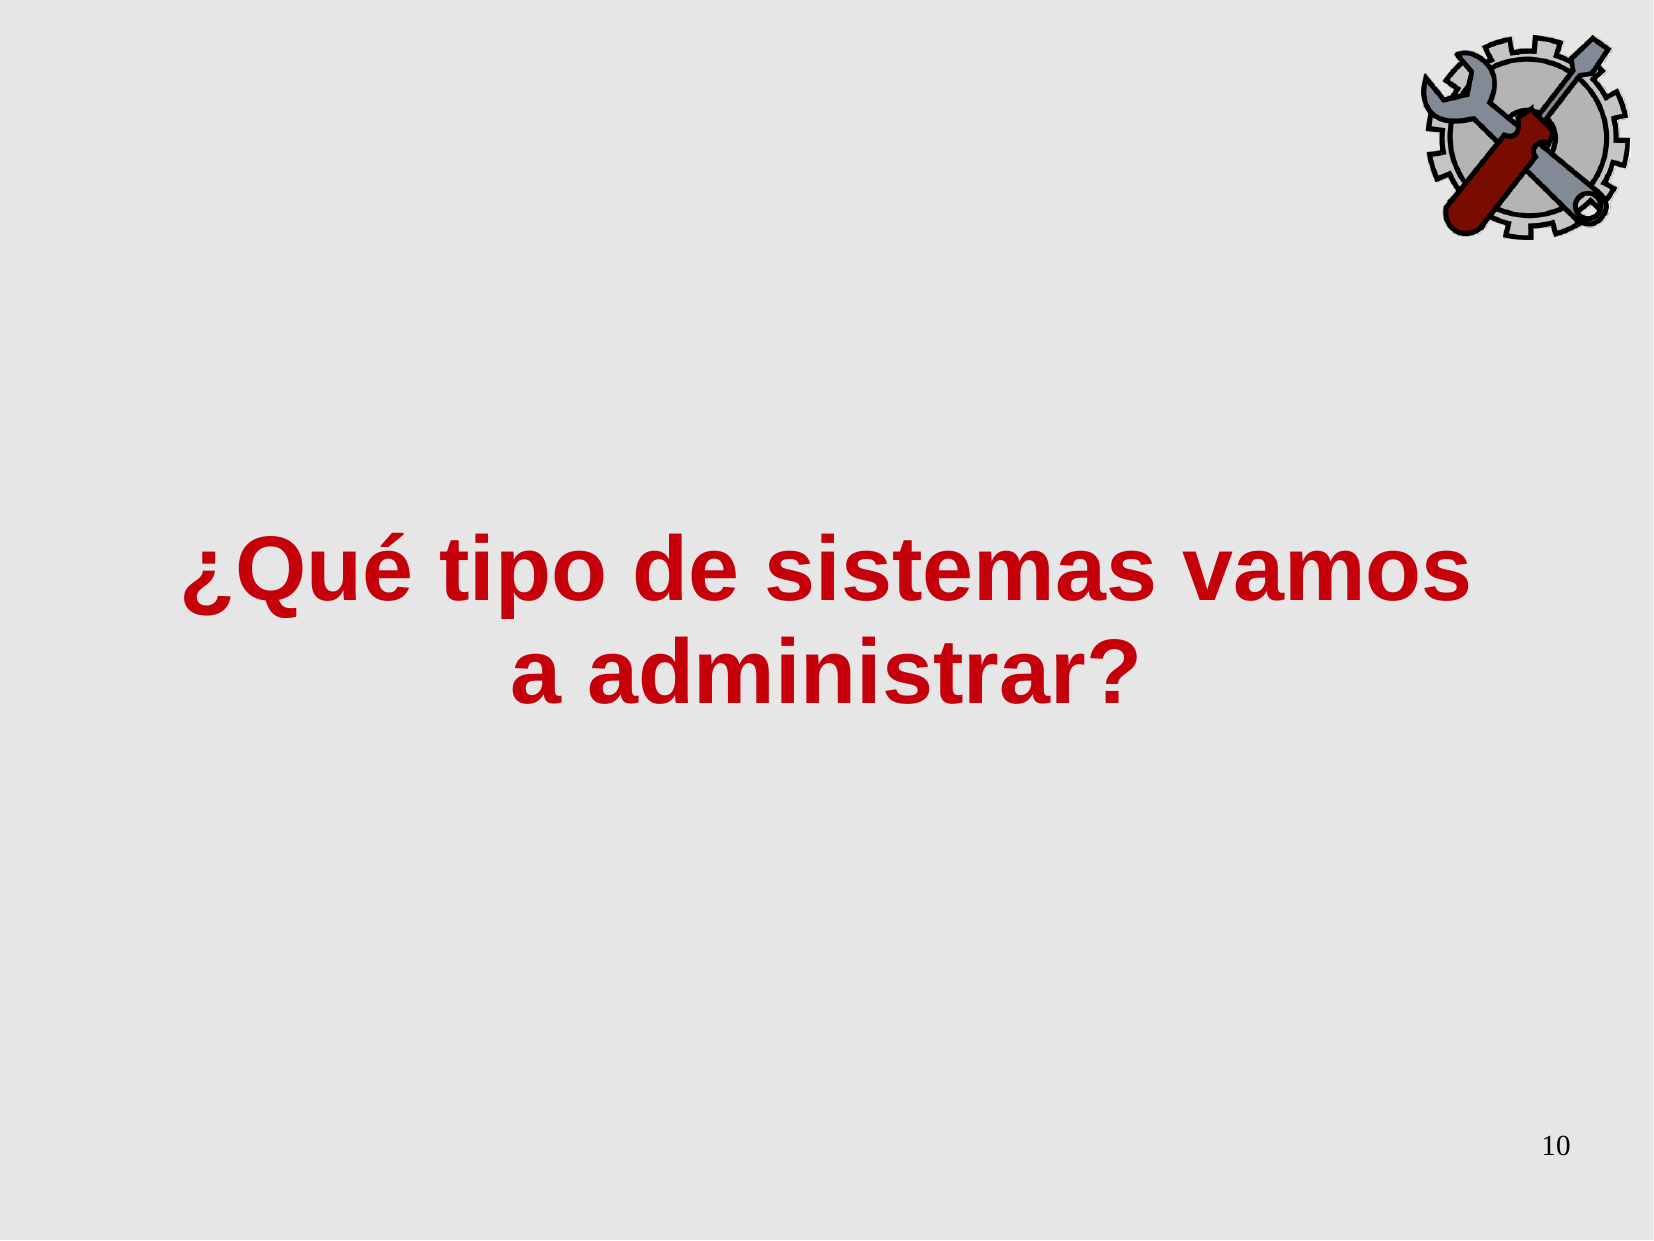

# ¿Qué tipo de sistemas vamos a administrar?
10